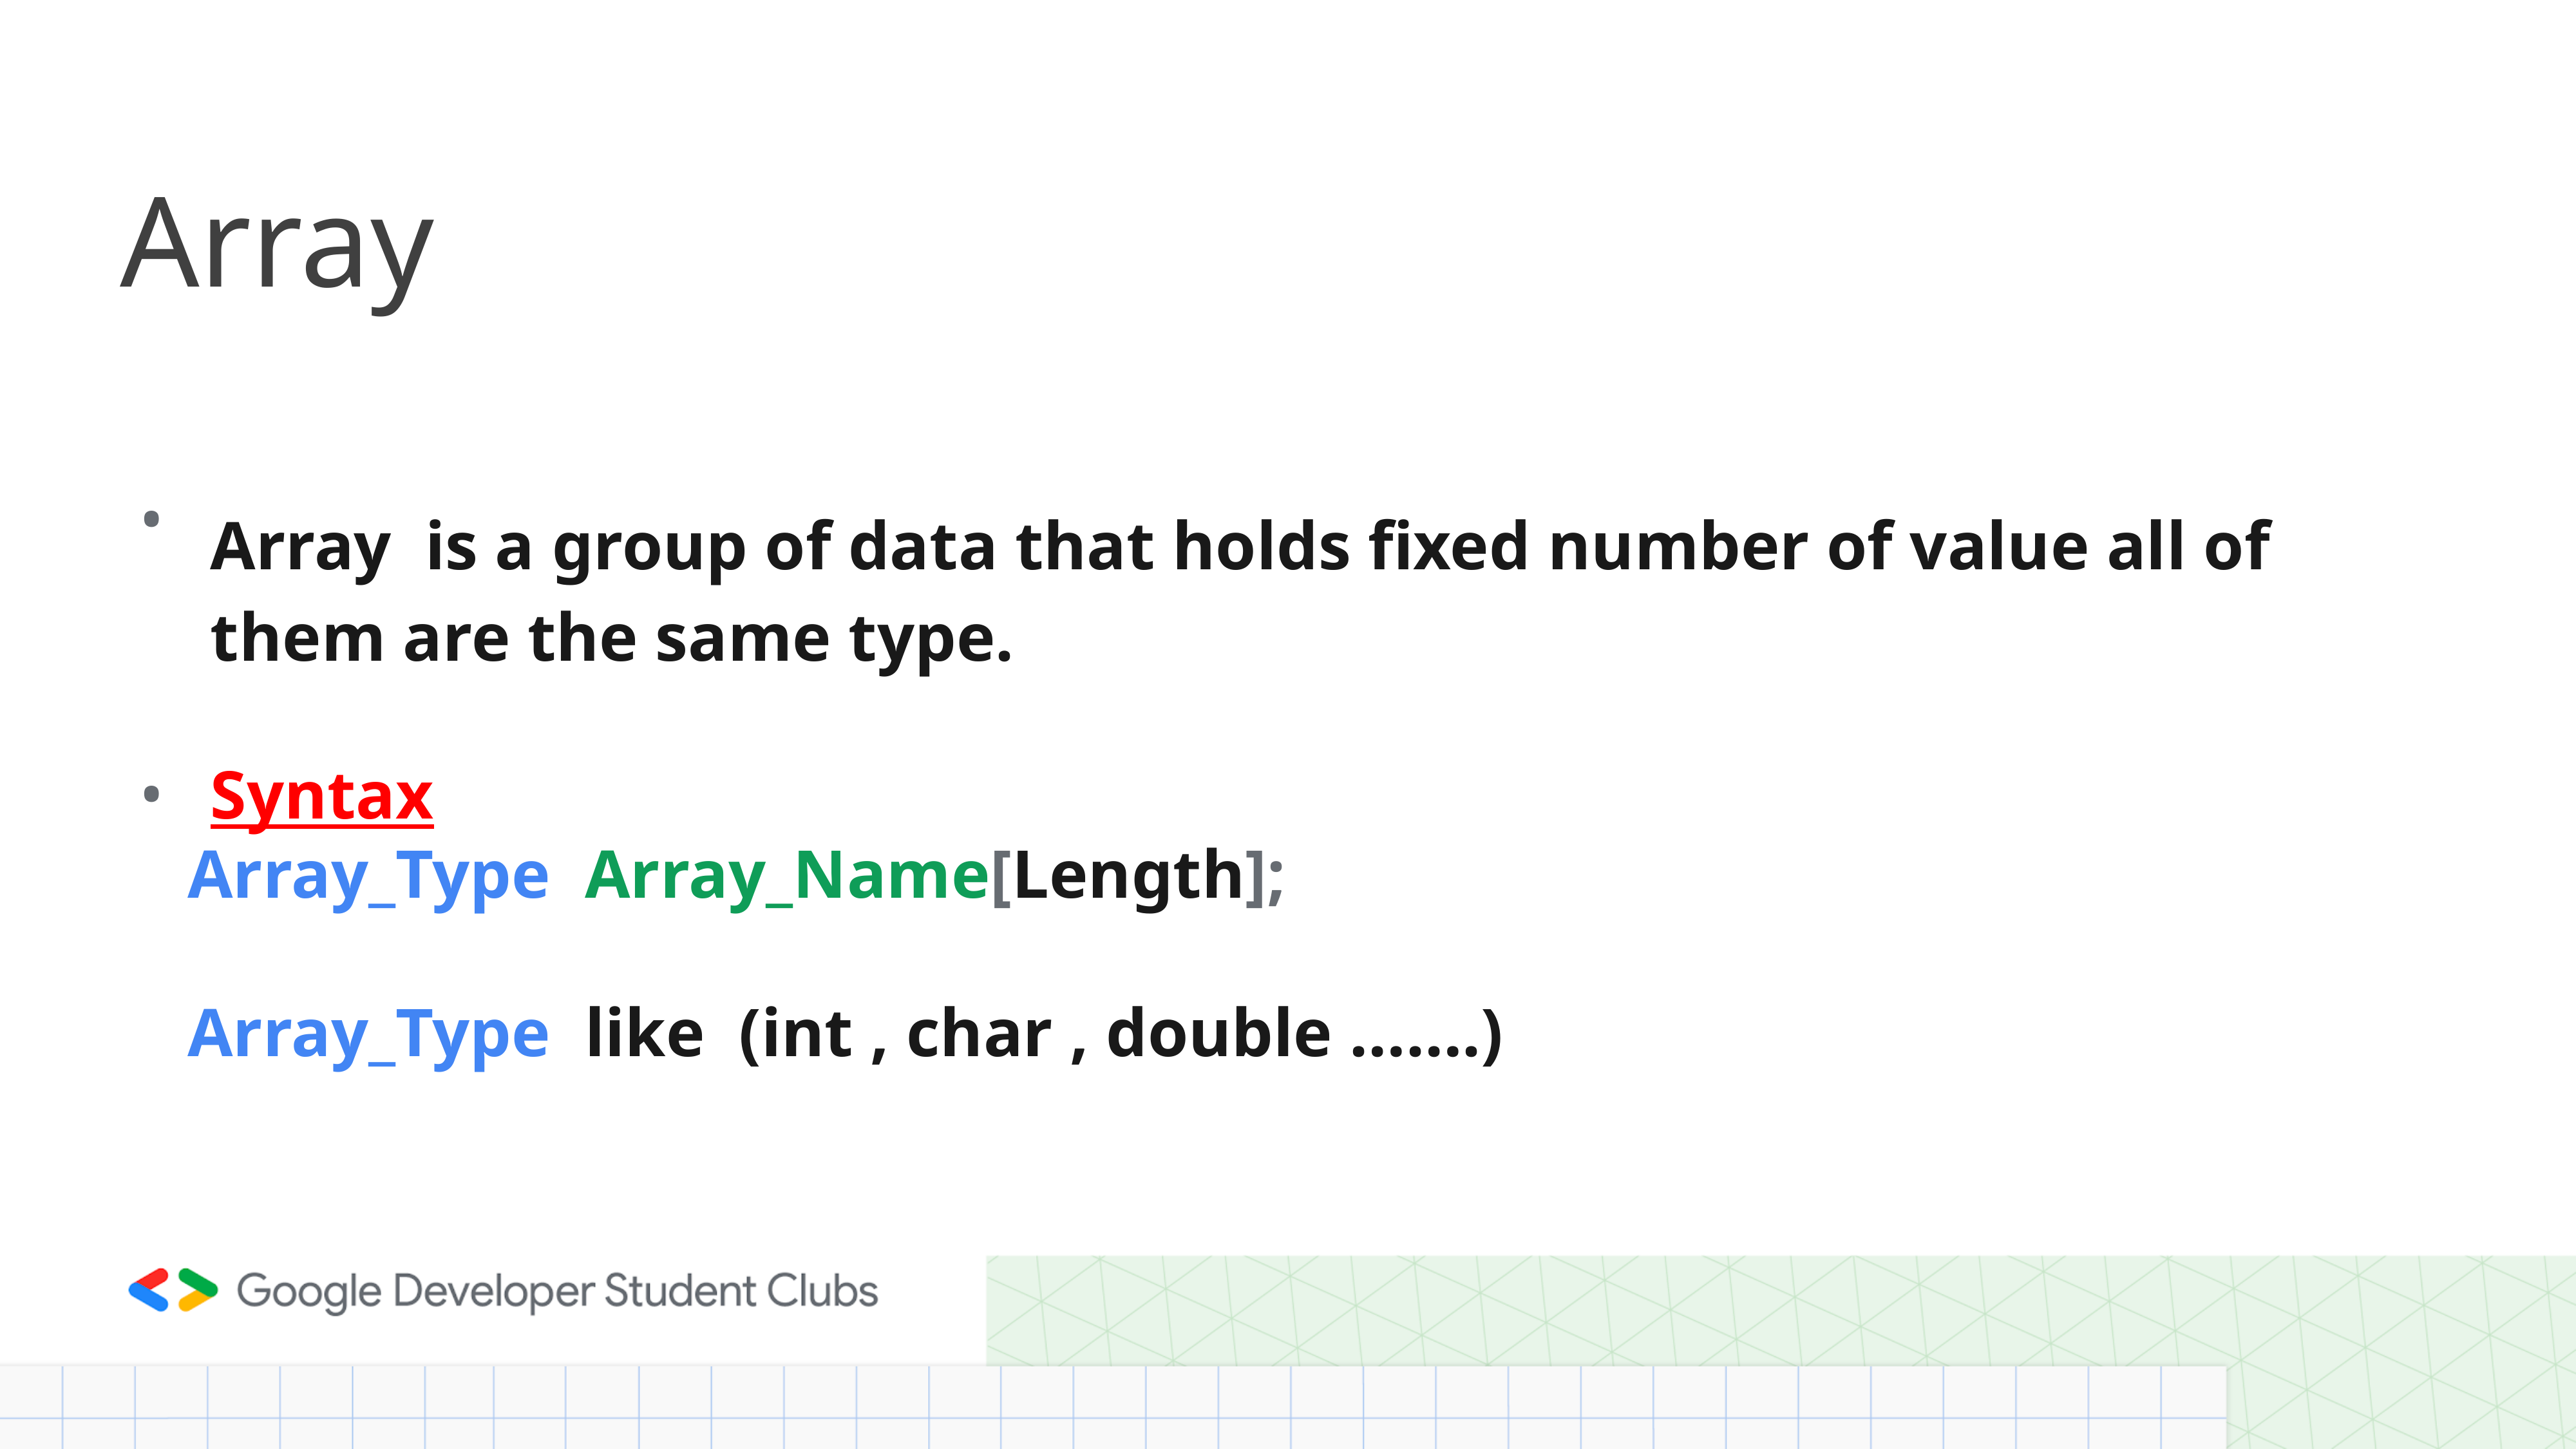

Array
# Array is a group of data that holds fixed number of value all of them are the same type.
Syntax
	Array_Type Array_Name[Length];
	Array_Type like (int , char , double …….)